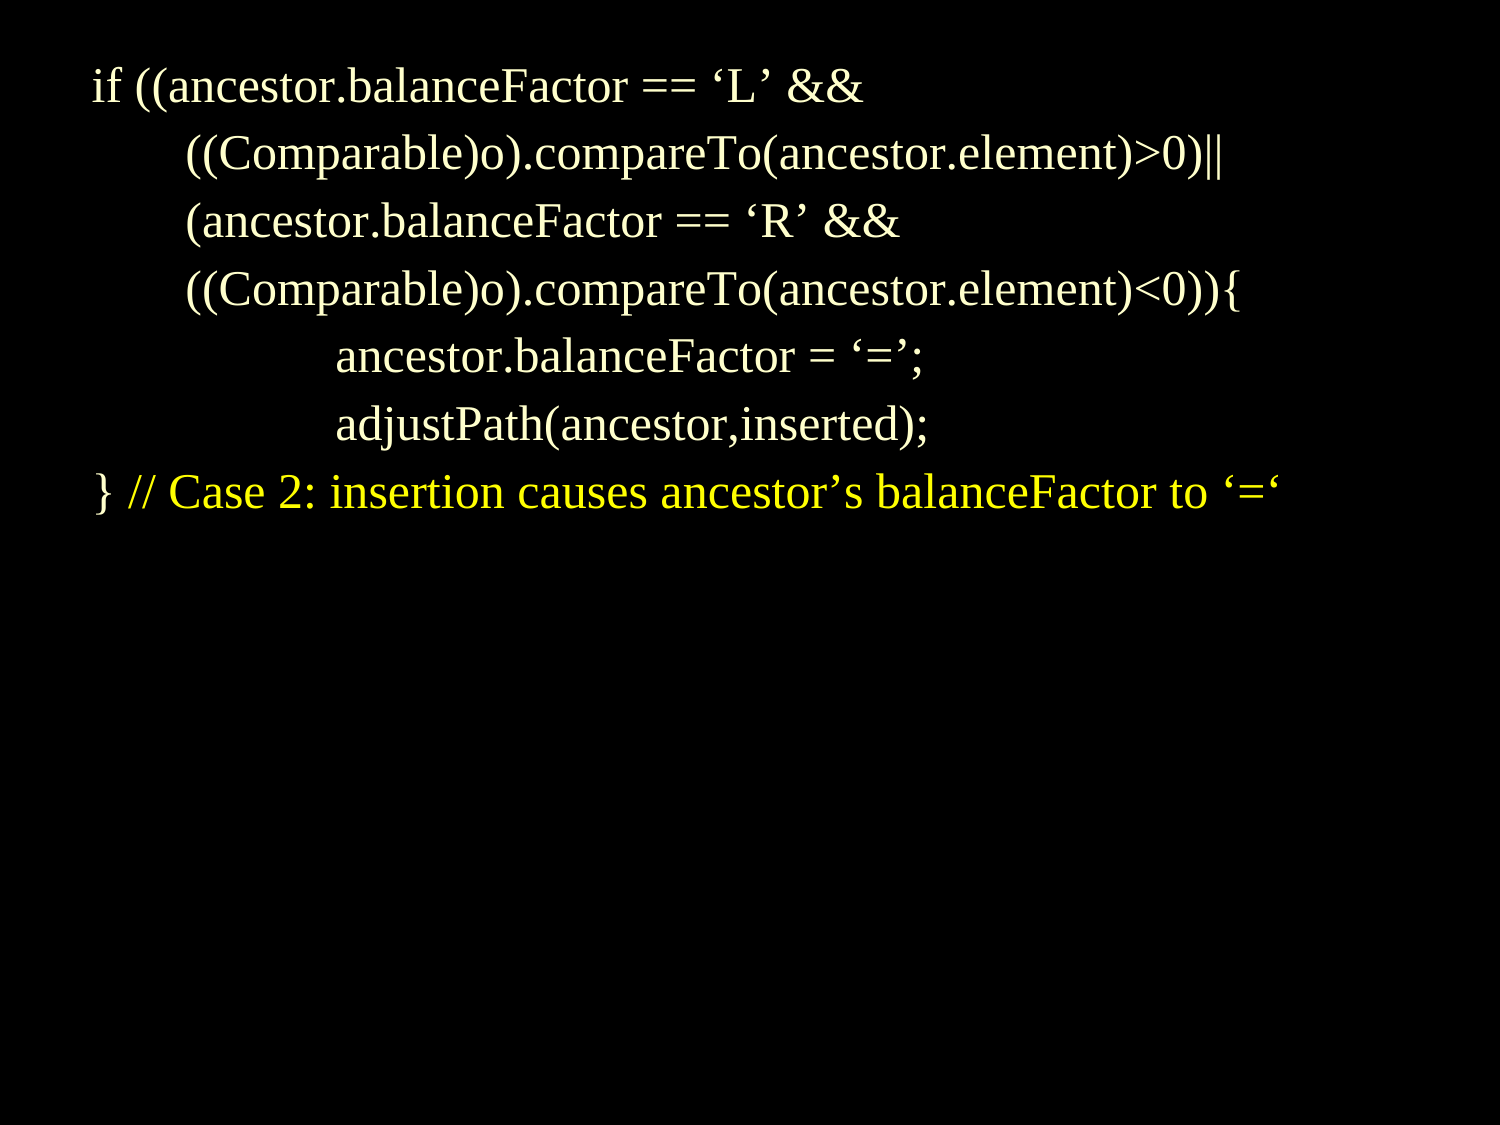

# if ((ancestor.balanceFactor == ‘L’ &&
		((Comparable)o).compareTo(ancestor.element)>0)||
		(ancestor.balanceFactor == ‘R’ &&
		((Comparable)o).compareTo(ancestor.element)<0)){
			ancestor.balanceFactor = ‘=’;
			adjustPath(ancestor,inserted);
	} // Case 2: insertion causes ancestor’s balanceFactor to ‘=‘